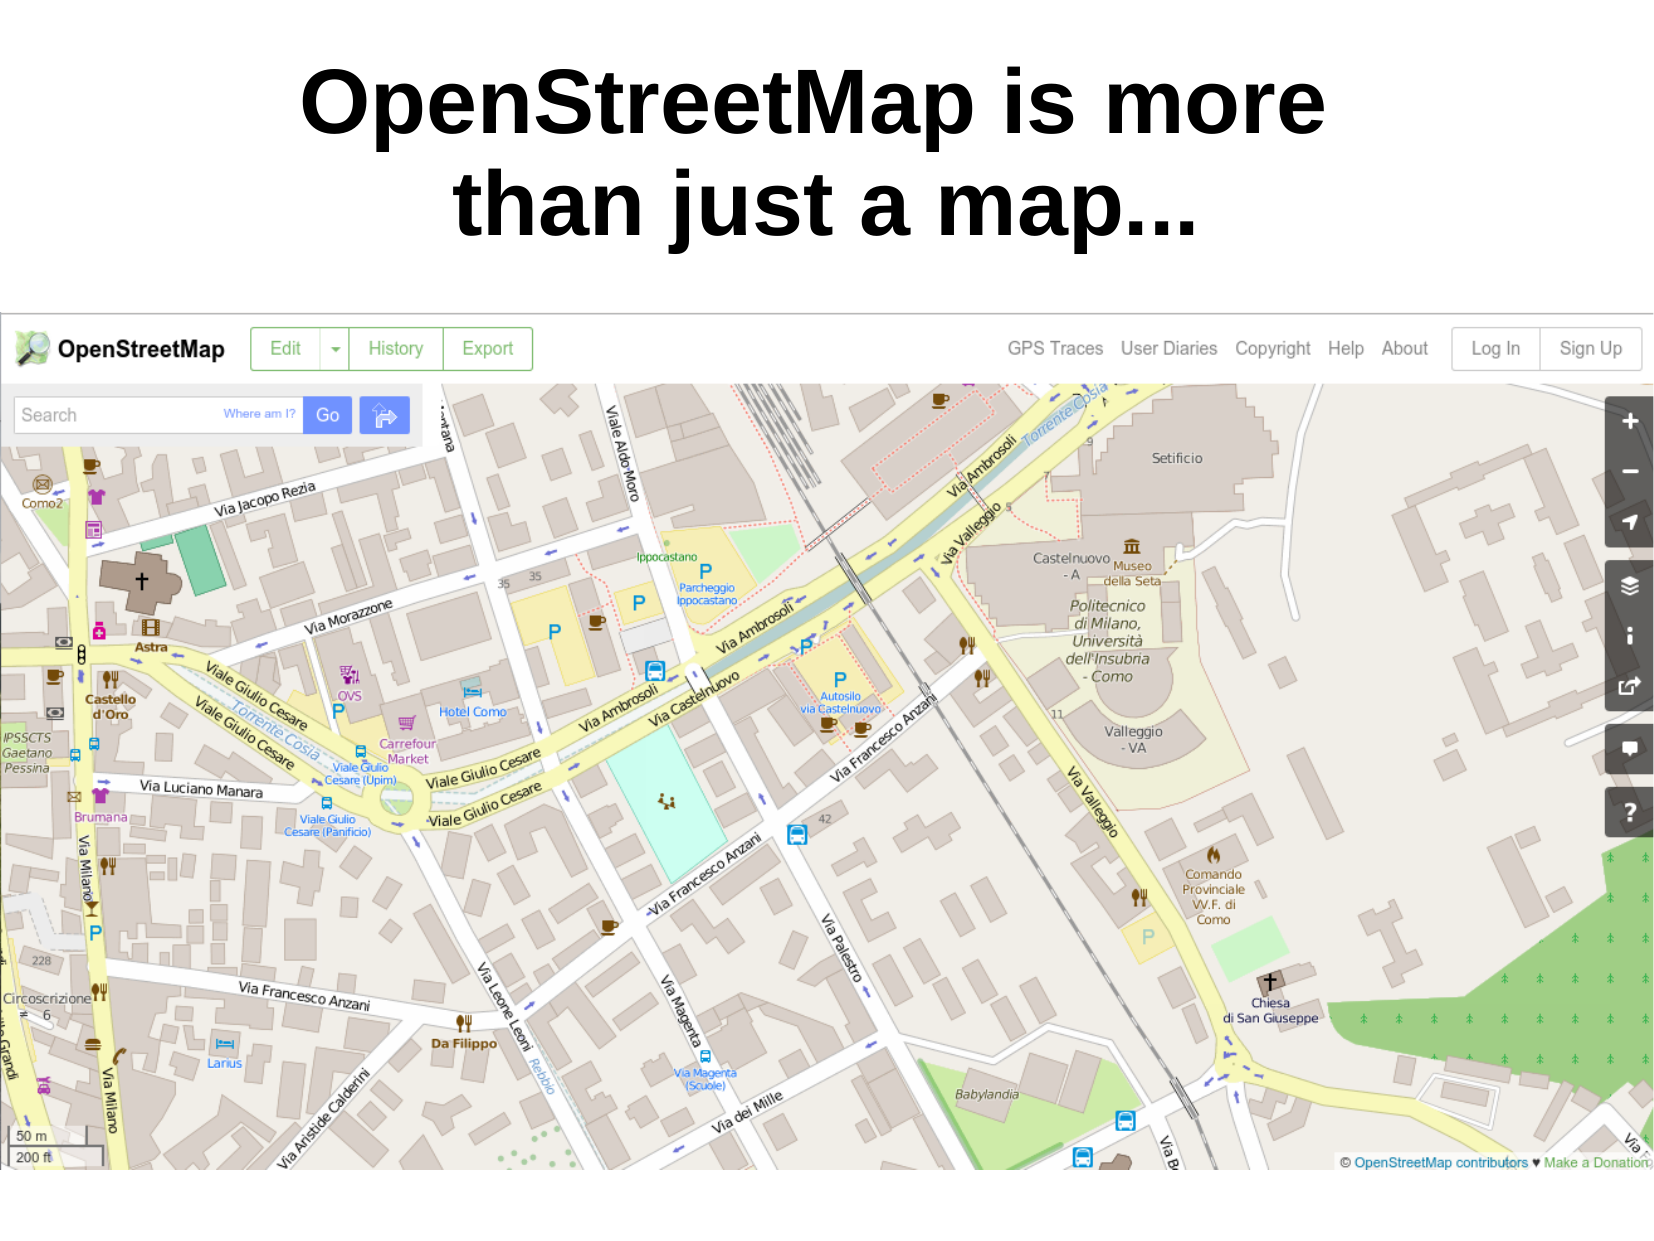

# OpenStreetMap is more than just a map...